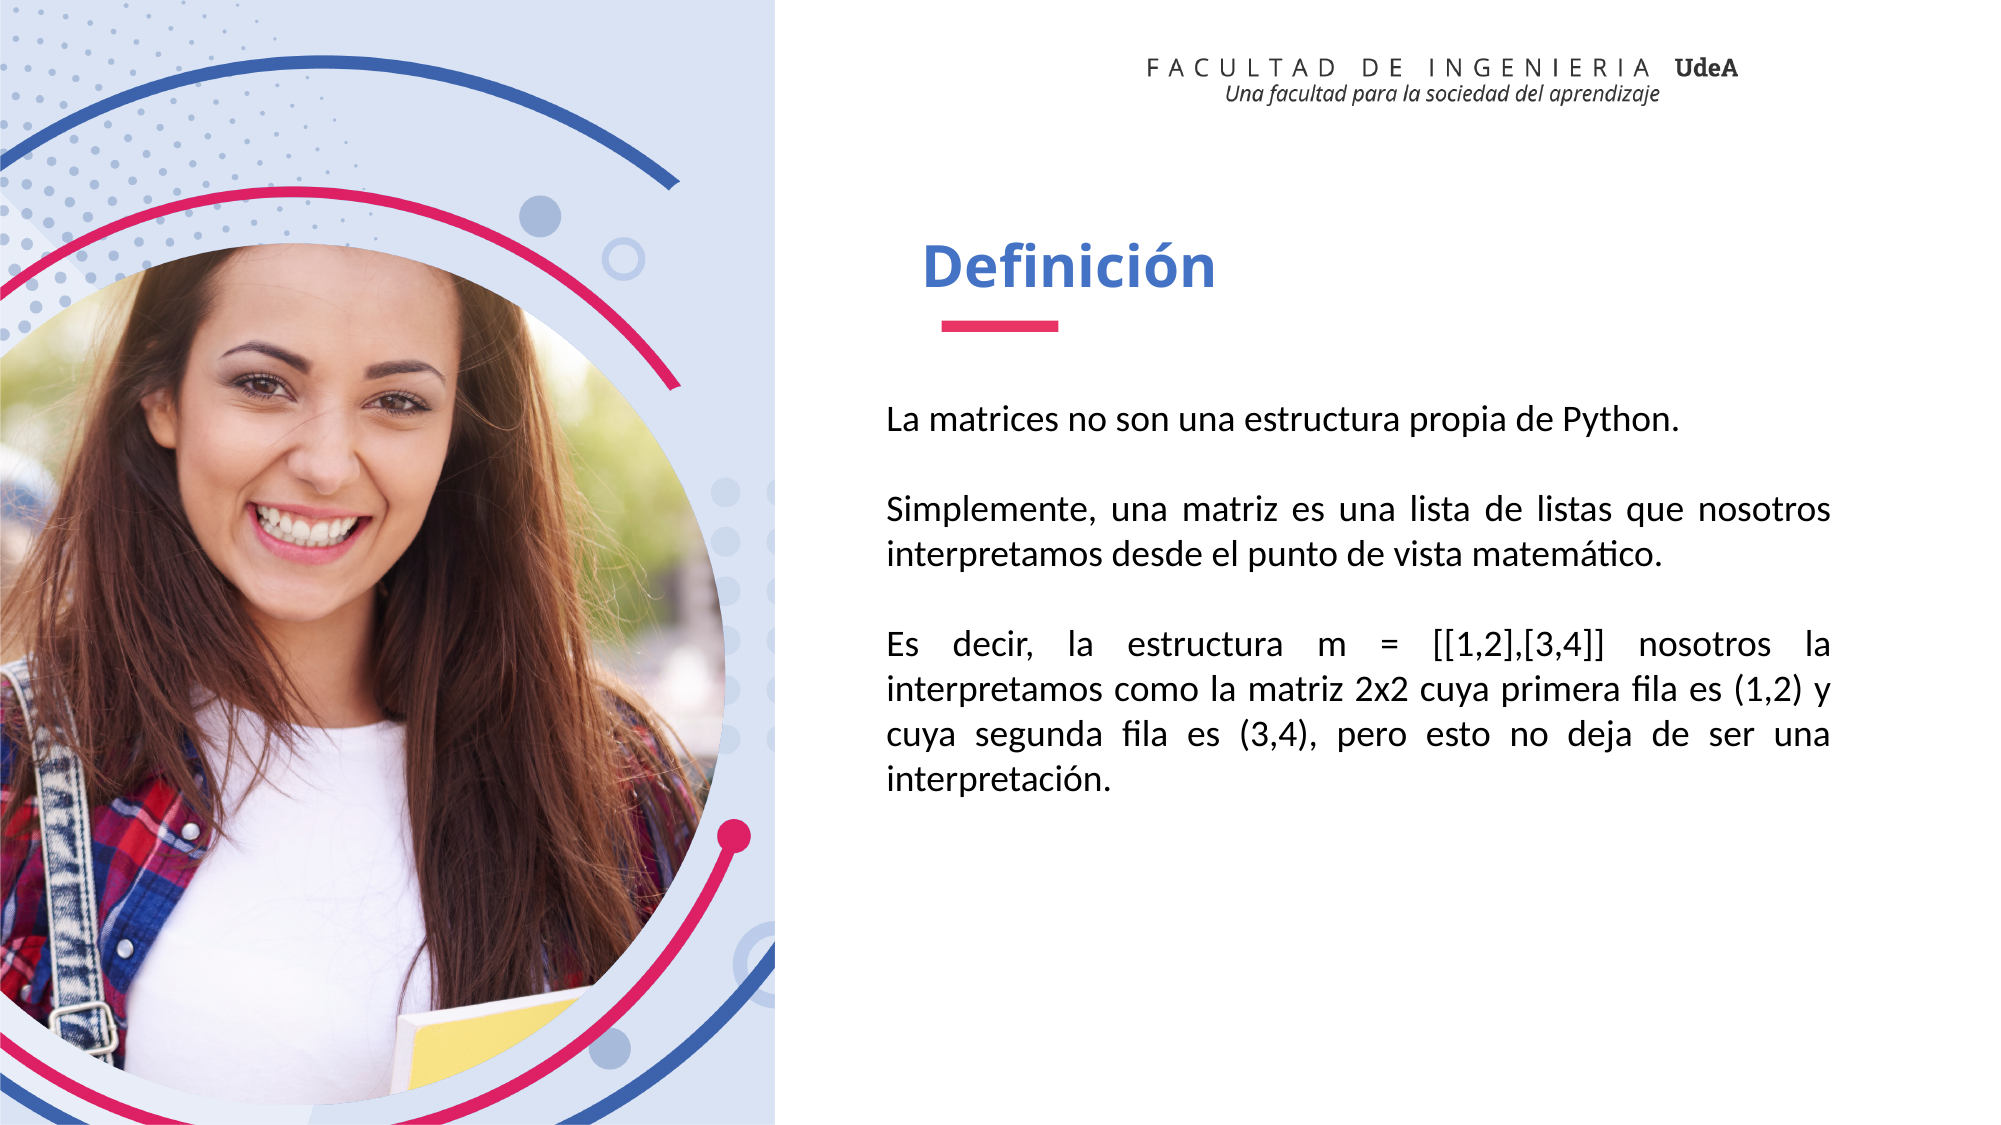

Definición
La matrices no son una estructura propia de Python.
Simplemente, una matriz es una lista de listas que nosotros interpretamos desde el punto de vista matemático.
Es decir, la estructura m = [[1,2],[3,4]] nosotros la interpretamos como la matriz 2x2 cuya primera fila es (1,2) y cuya segunda fila es (3,4), pero esto no deja de ser una interpretación.